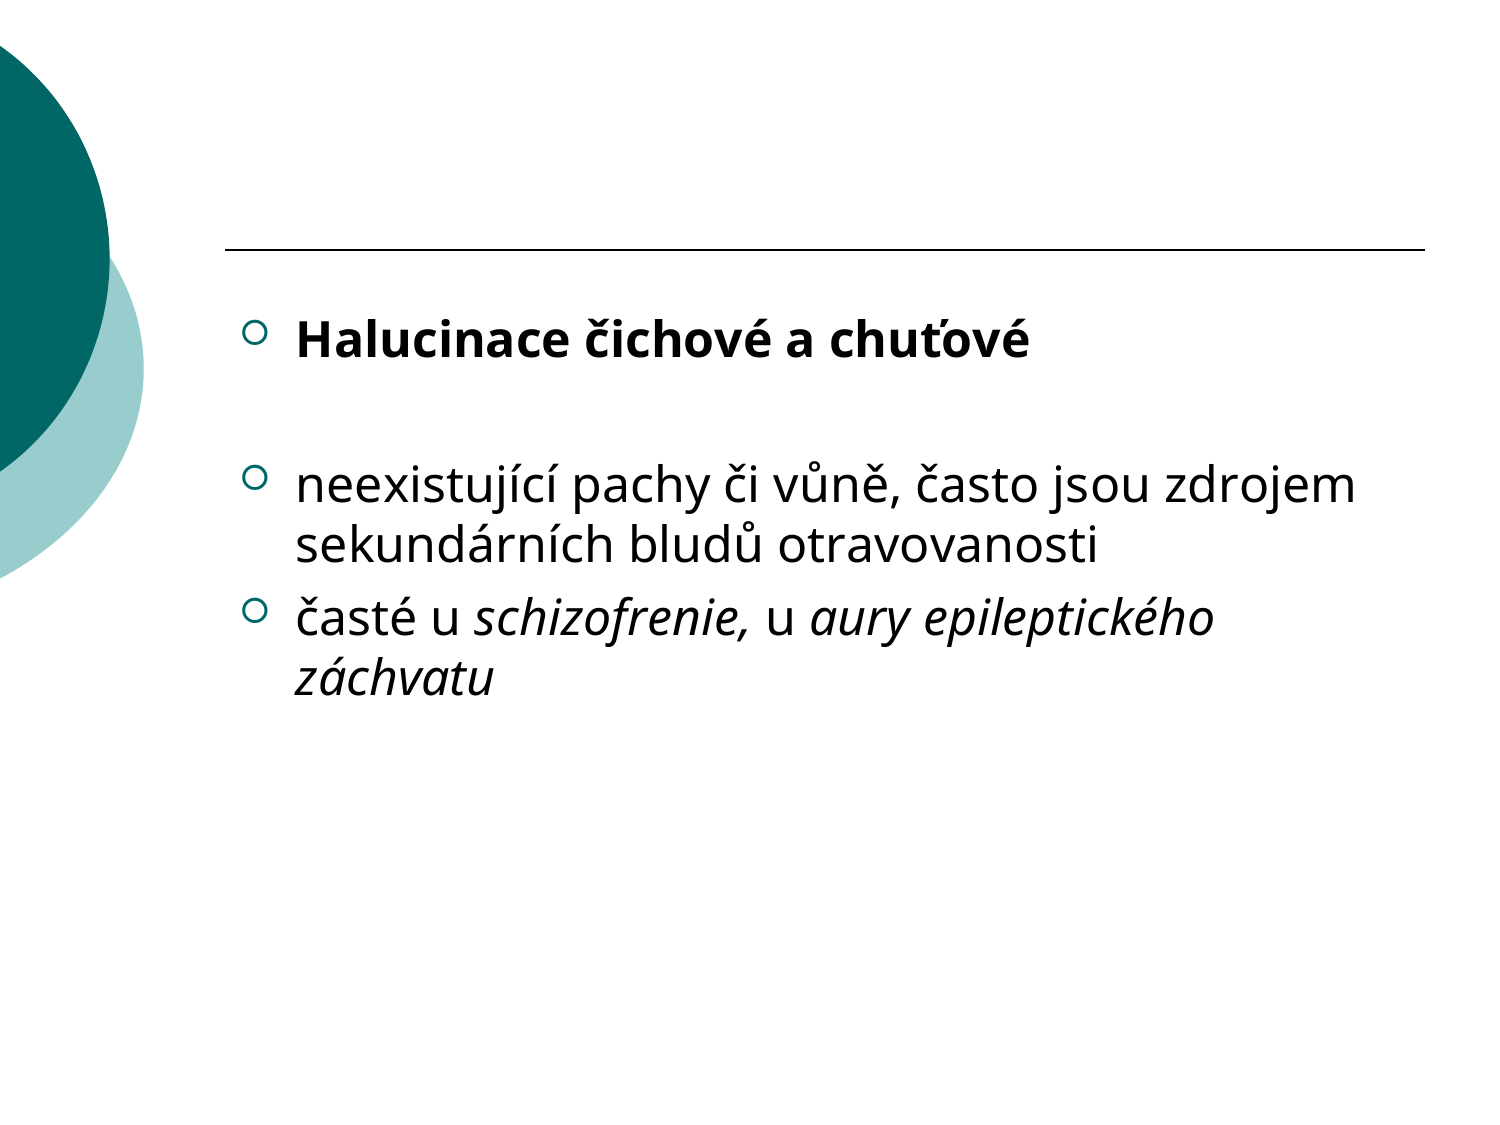

#
Halucinace čichové a chuťové
neexistující pachy či vůně, často jsou zdrojem sekundárních bludů otravovanosti
časté u schizofrenie, u aury epileptického záchvatu